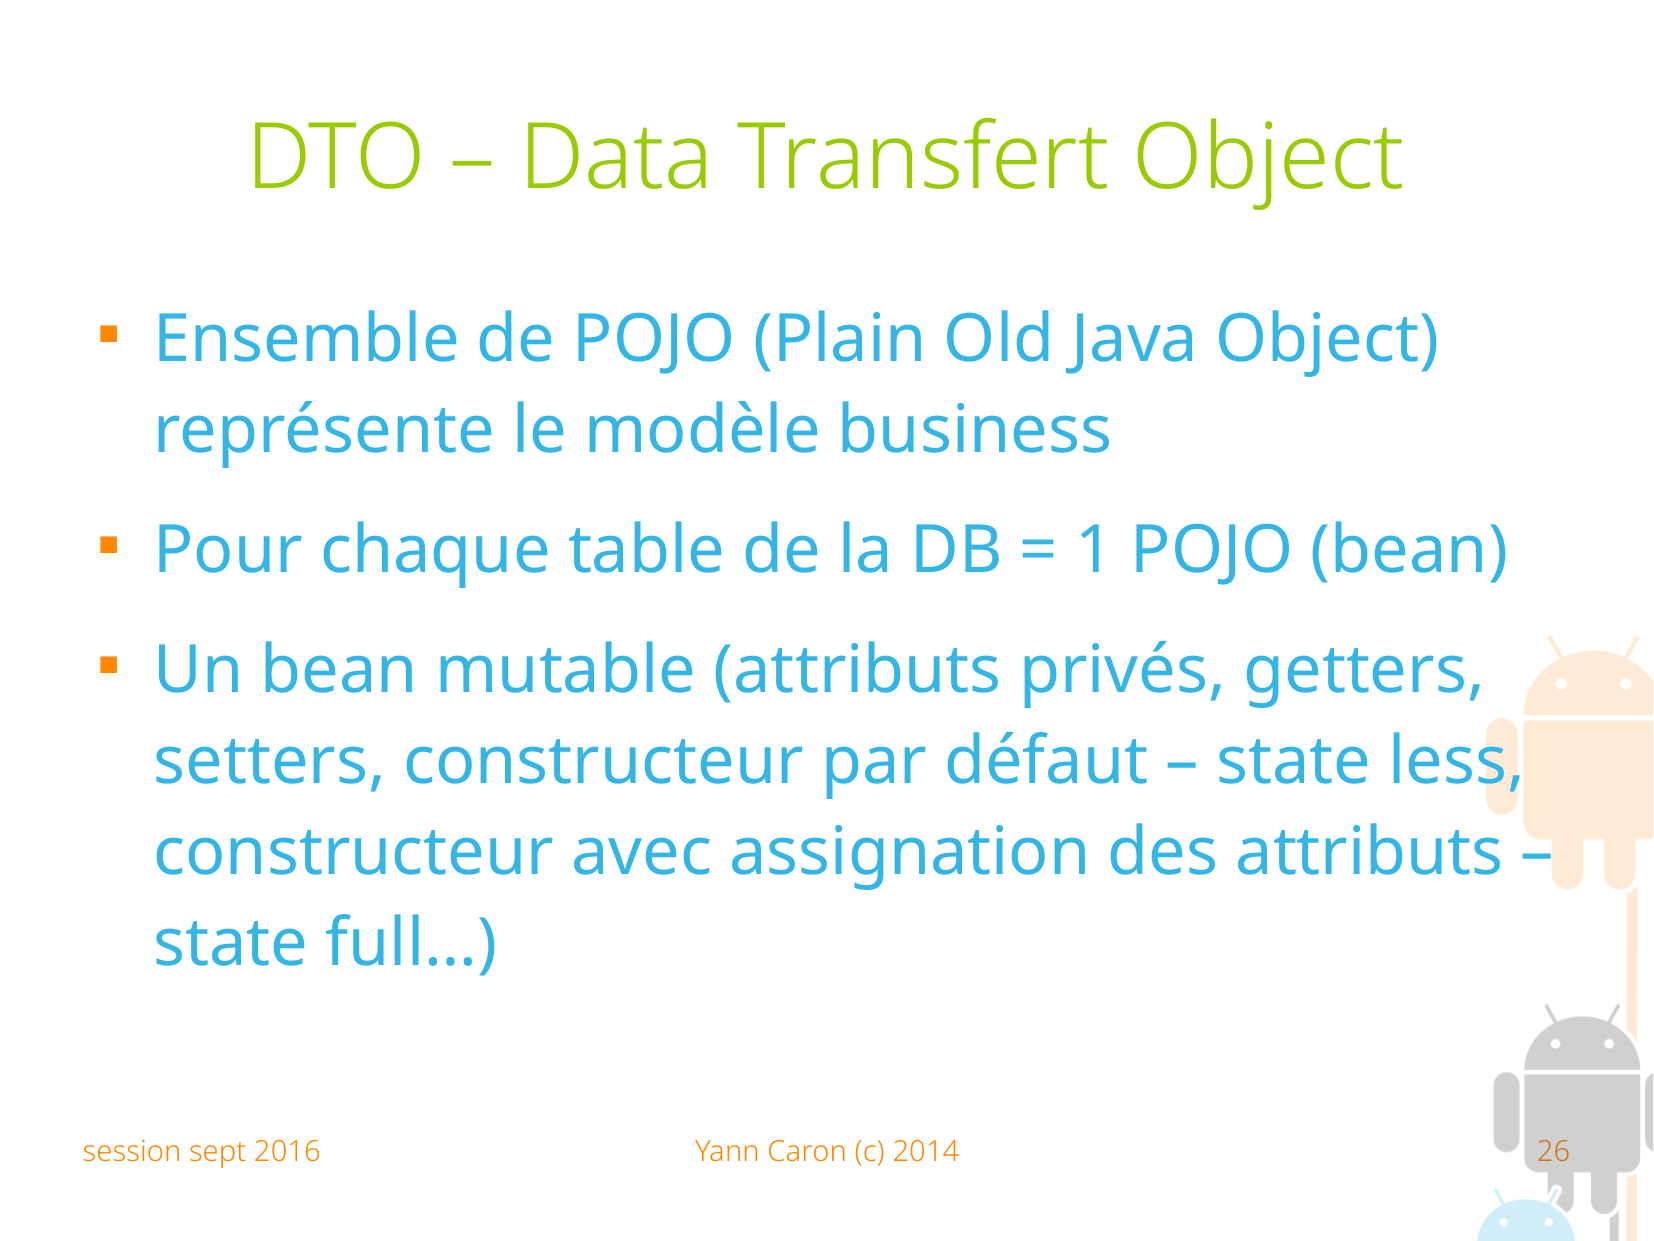

# DTO – Data Transfert Object
Ensemble de POJO (Plain Old Java Object) représente le modèle business
Pour chaque table de la DB = 1 POJO (bean)
Un bean mutable (attributs privés, getters, setters, constructeur par défaut – state less, constructeur avec assignation des attributs – state full…)
session sept 2016
Yann Caron (c) 2014
26